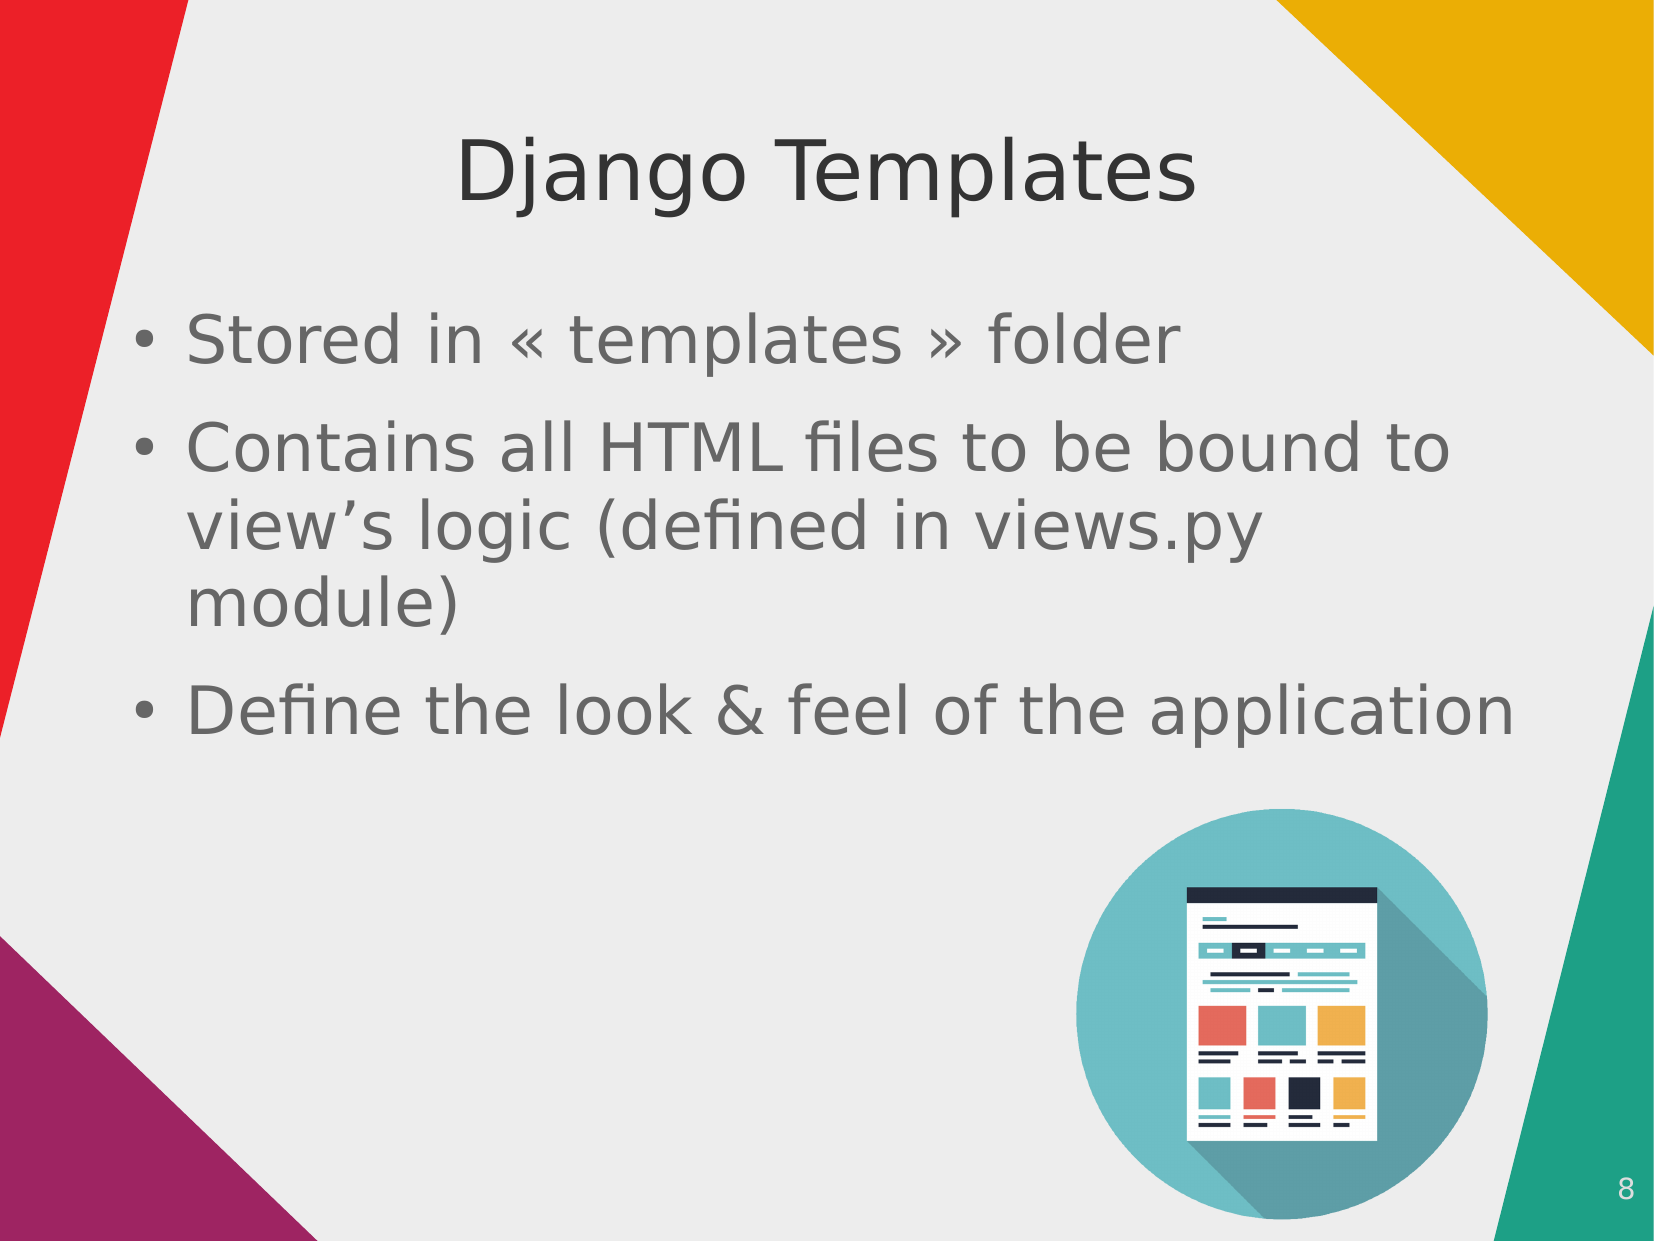

# Django Templates
Stored in « templates » folder
Contains all HTML files to be bound to view’s logic (defined in views.py module)
Define the look & feel of the application
8